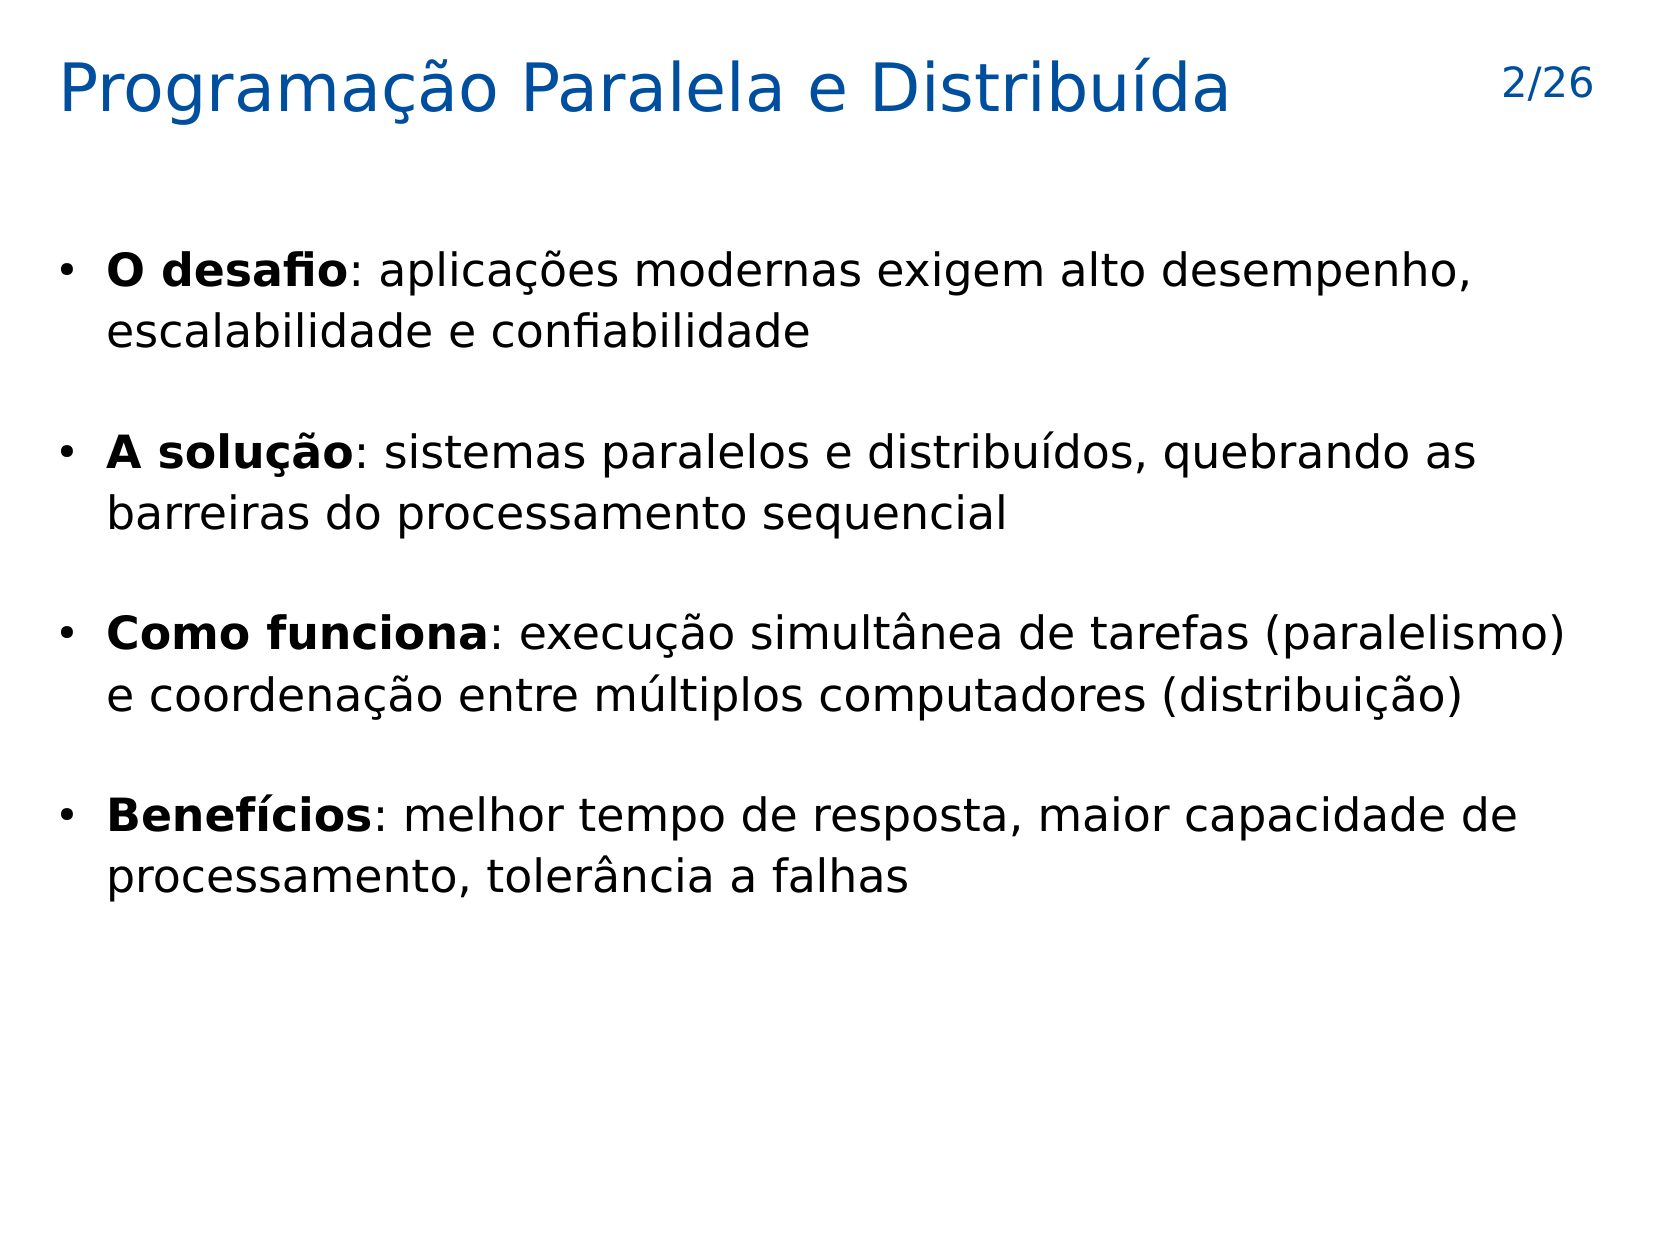

# Programação Paralela e Distribuída
2
O desafio: aplicações modernas exigem alto desempenho, escalabilidade e confiabilidade
A solução: sistemas paralelos e distribuídos, quebrando as barreiras do processamento sequencial
Como funciona: execução simultânea de tarefas (paralelismo) e coordenação entre múltiplos computadores (distribuição)
Benefícios: melhor tempo de resposta, maior capacidade de processamento, tolerância a falhas